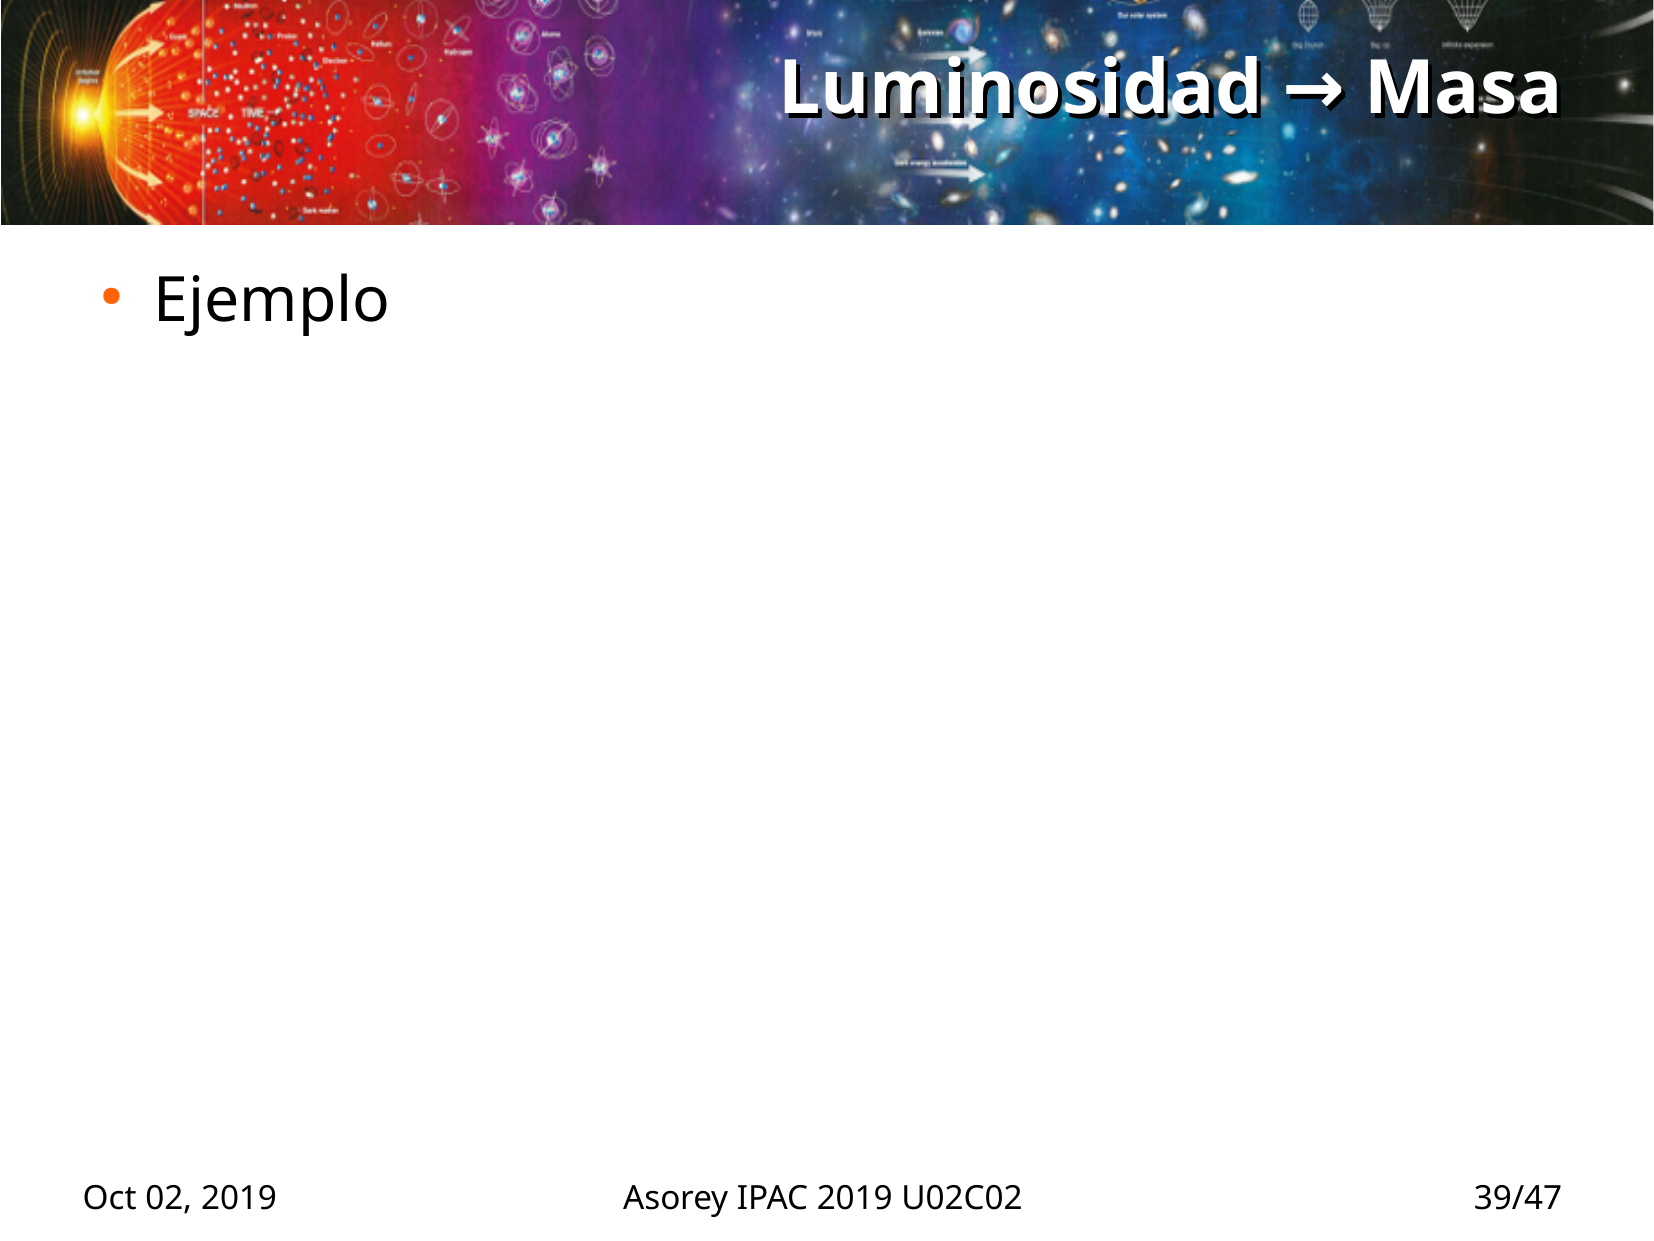

# Luminosidad → Masa
Ejemplo
Oct 02, 2019
Asorey IPAC 2019 U02C02
39